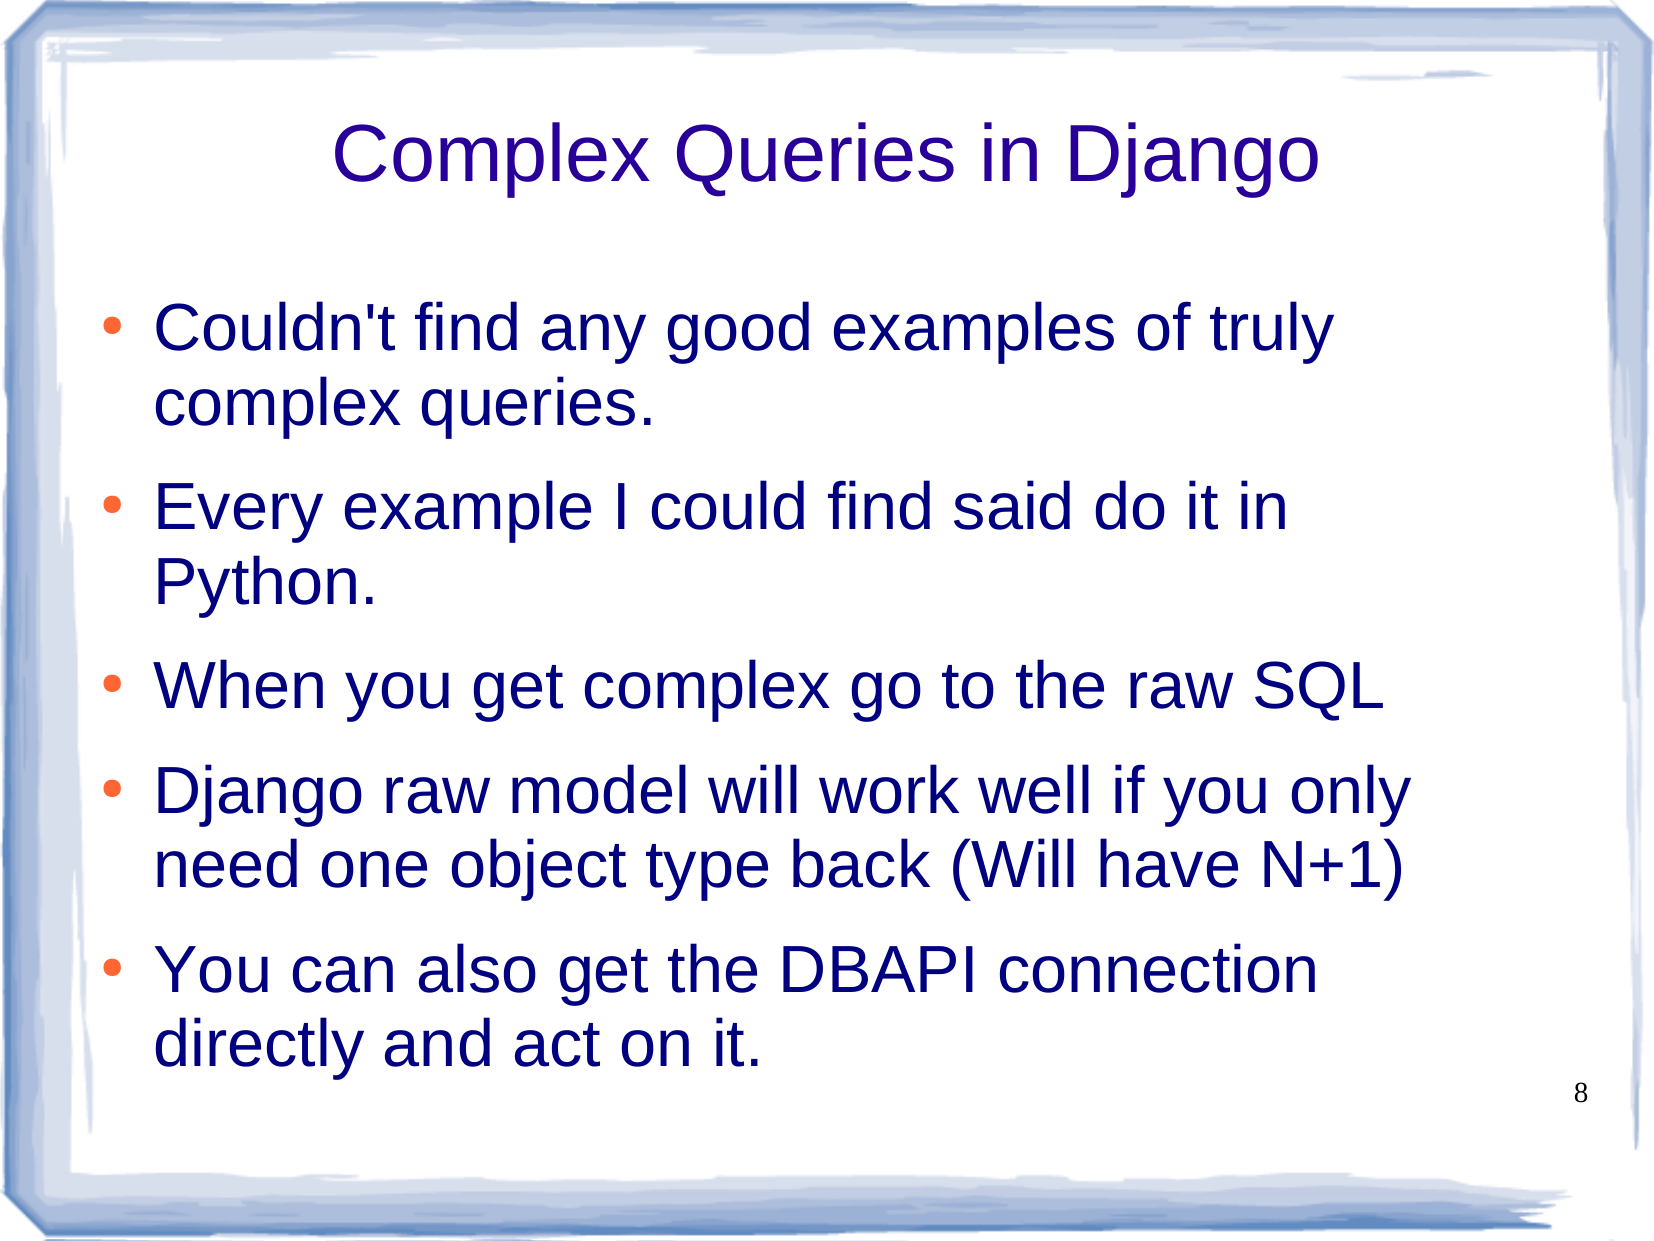

# Complex Queries in Django
Couldn't find any good examples of truly complex queries.
Every example I could find said do it in Python.
When you get complex go to the raw SQL
Django raw model will work well if you only need one object type back (Will have N+1)
You can also get the DBAPI connection directly and act on it.
8